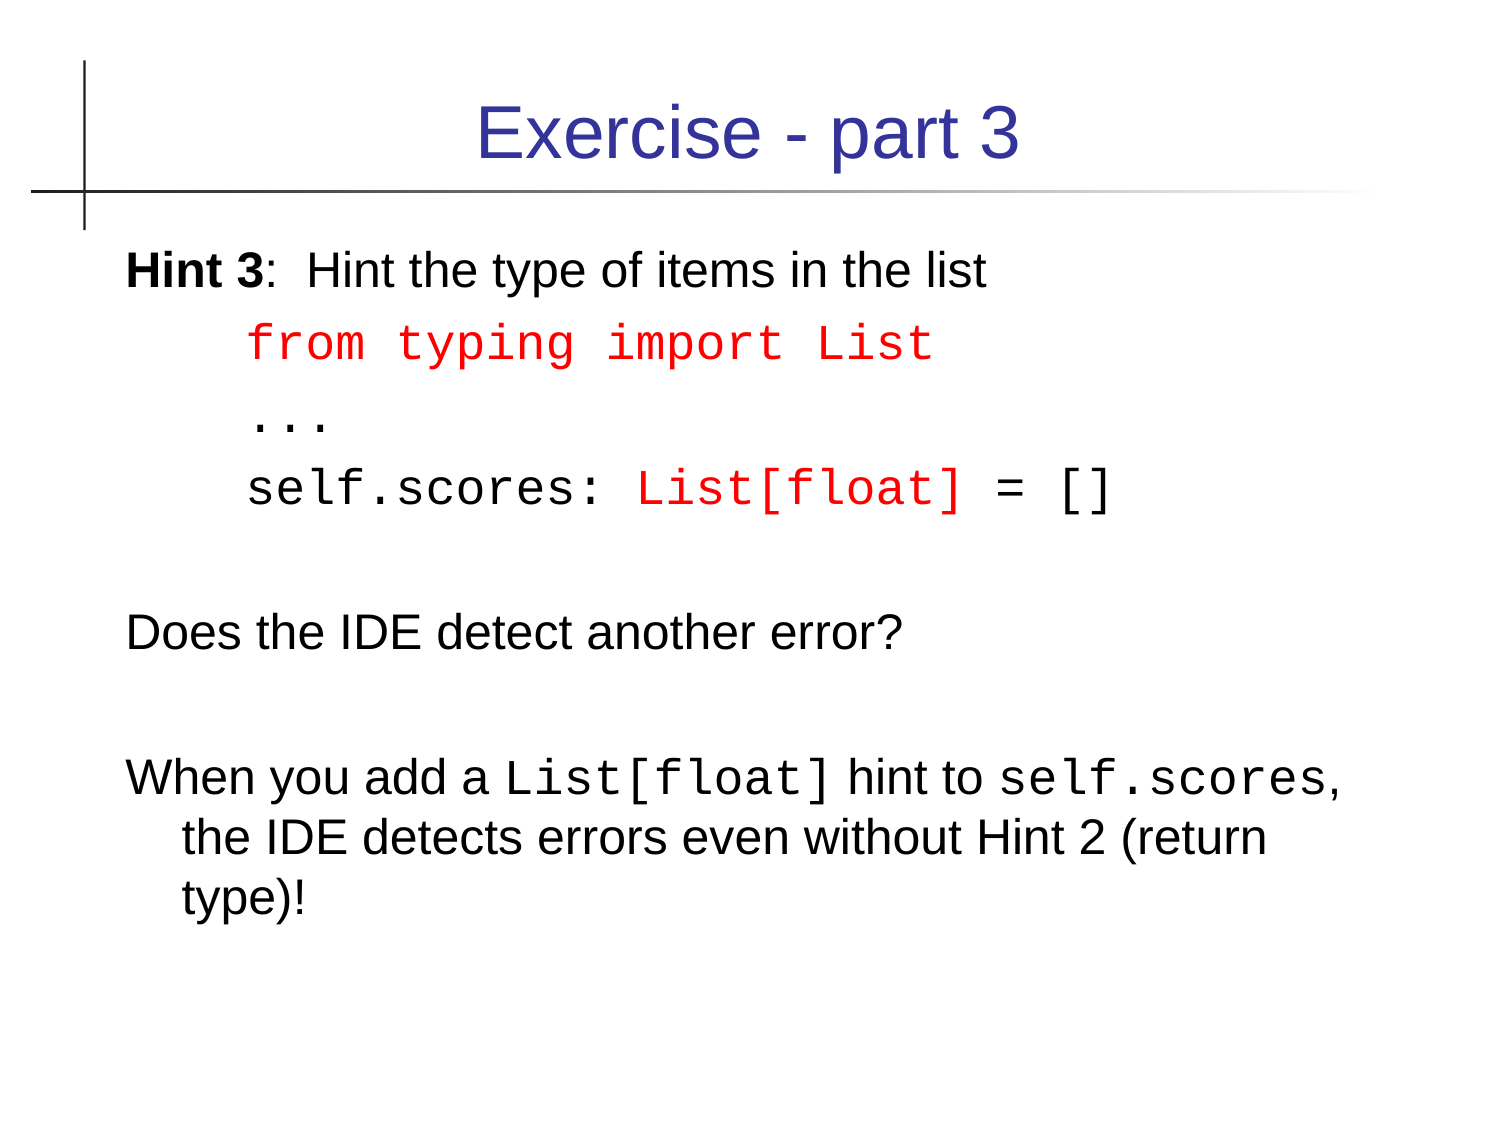

# Exercise - part 3
Hint 3: Hint the type of items in the list
 from typing import List
 ...
 self.scores: List[float] = []
Does the IDE detect another error?
When you add a List[float] hint to self.scores, the IDE detects errors even without Hint 2 (return type)!